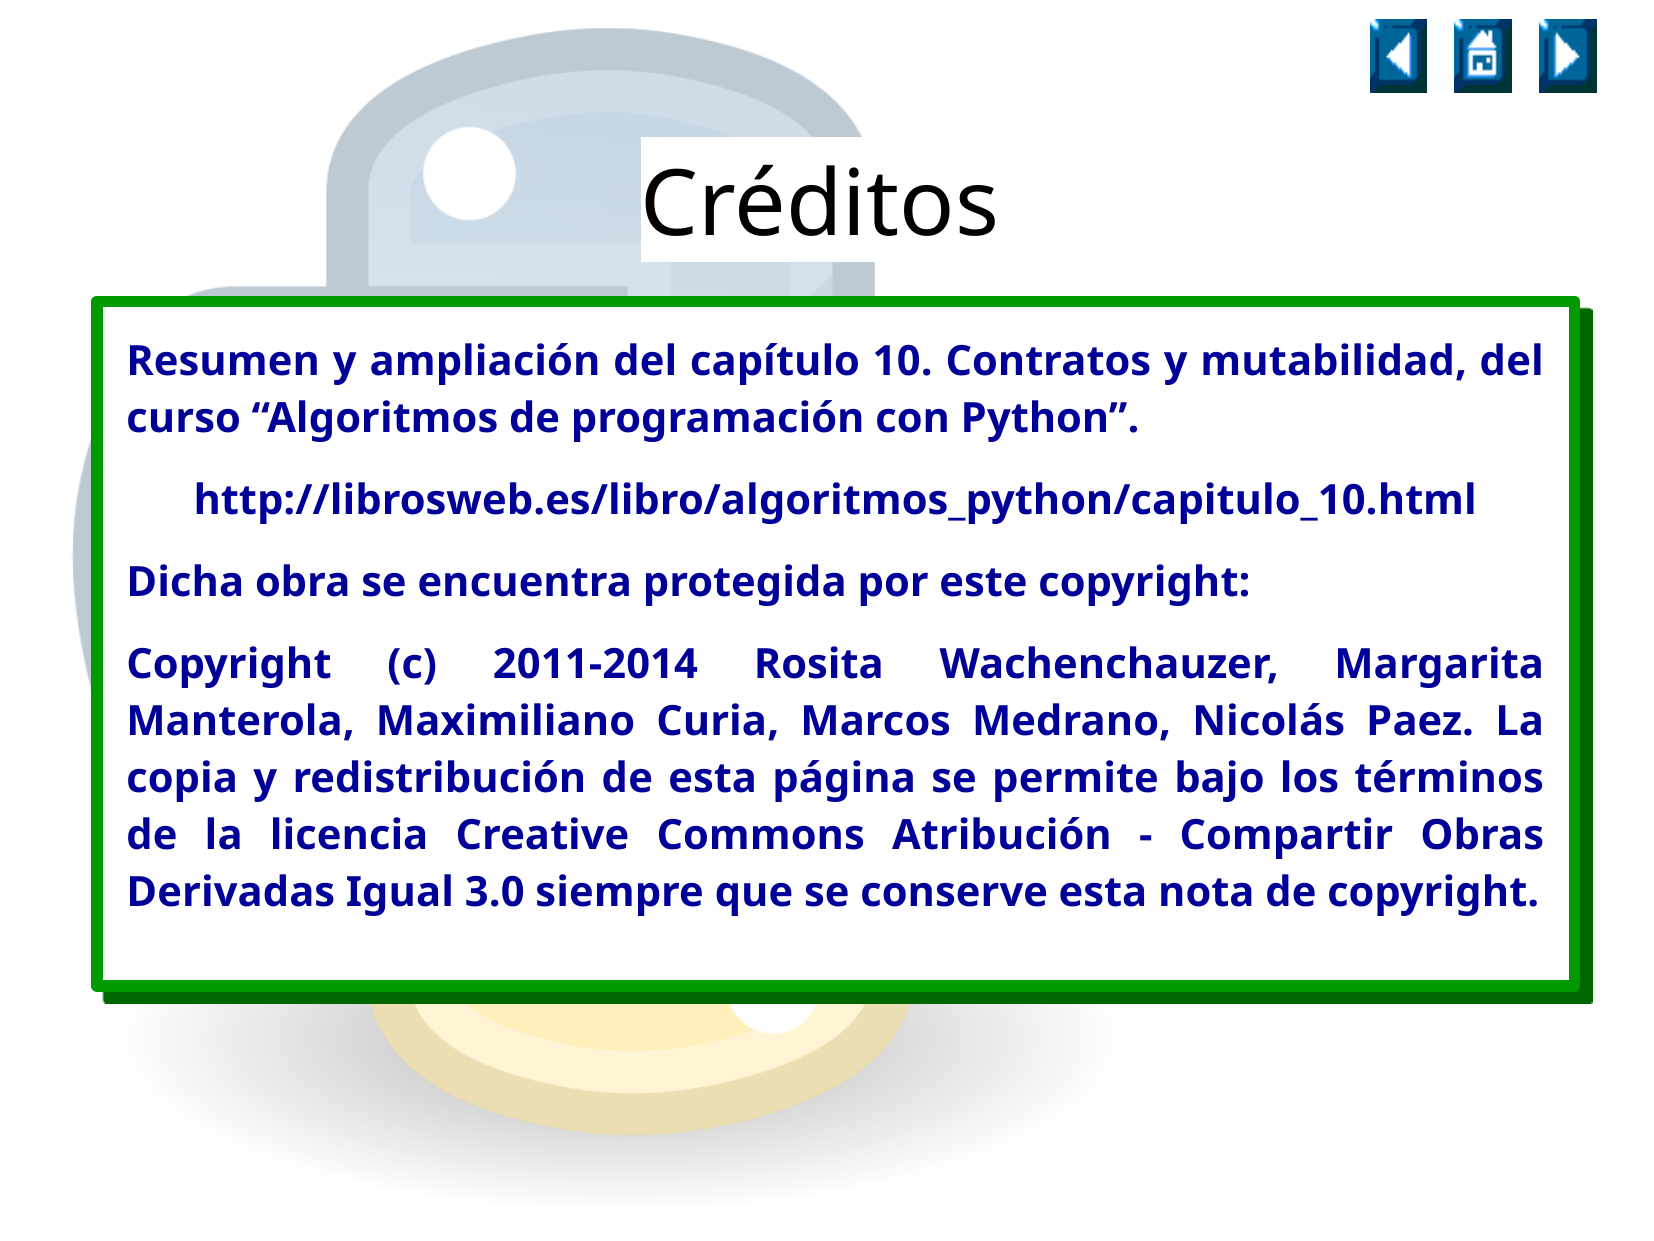

# Créditos
Resumen y ampliación del capítulo 10. Contratos y mutabilidad, del curso “Algoritmos de programación con Python”.
http://librosweb.es/libro/algoritmos_python/capitulo_10.html
Dicha obra se encuentra protegida por este copyright:
Copyright (c) 2011-2014 Rosita Wachenchauzer, Margarita Manterola, Maximiliano Curia, Marcos Medrano, Nicolás Paez. La copia y redistribución de esta página se permite bajo los términos de la licencia Creative Commons Atribución - Compartir Obras Derivadas Igual 3.0 siempre que se conserve esta nota de copyright.